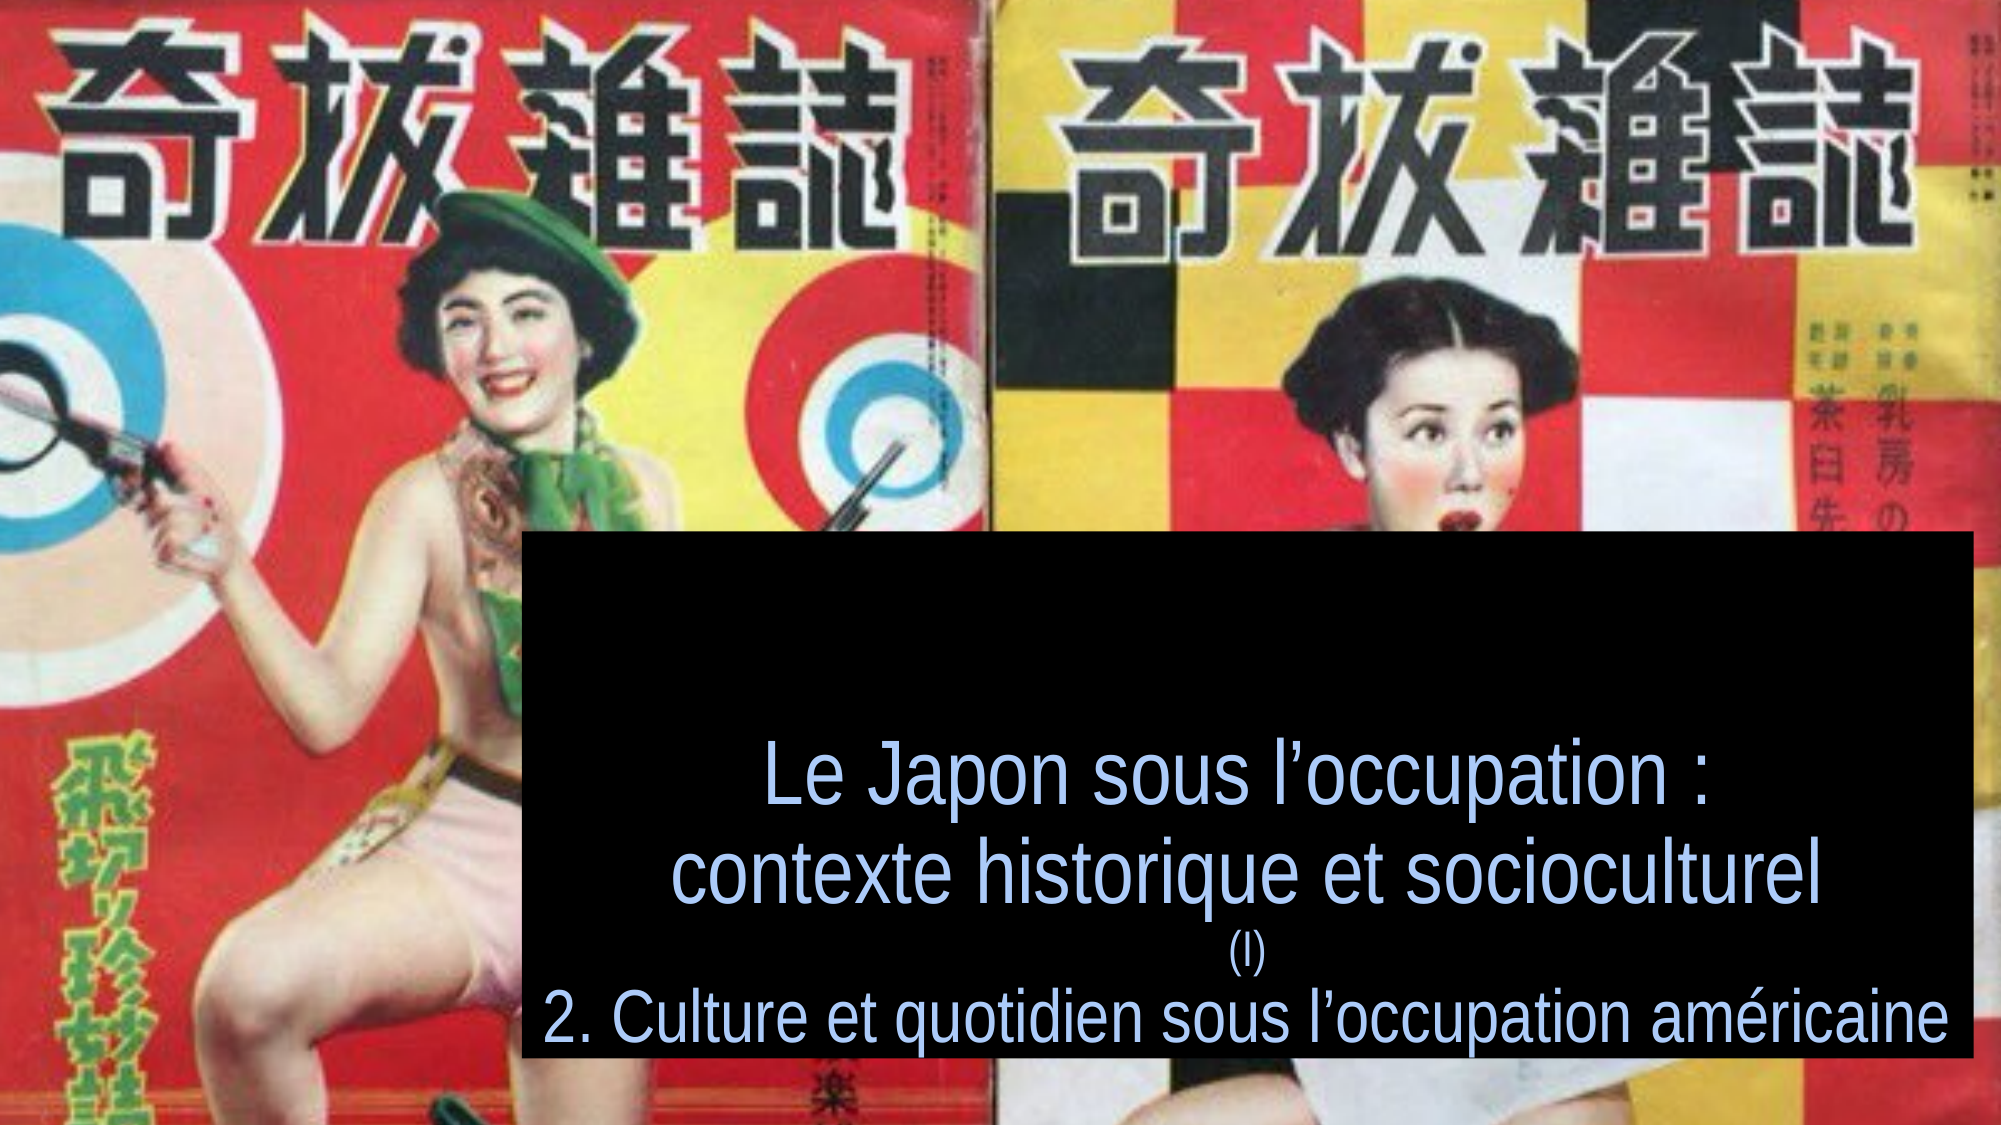

# Le Japon sous l’occupation : contexte historique et socioculturel (I) 2. Culture et quotidien sous l’occupation américaine
L1, cours magistral, T. Garcin